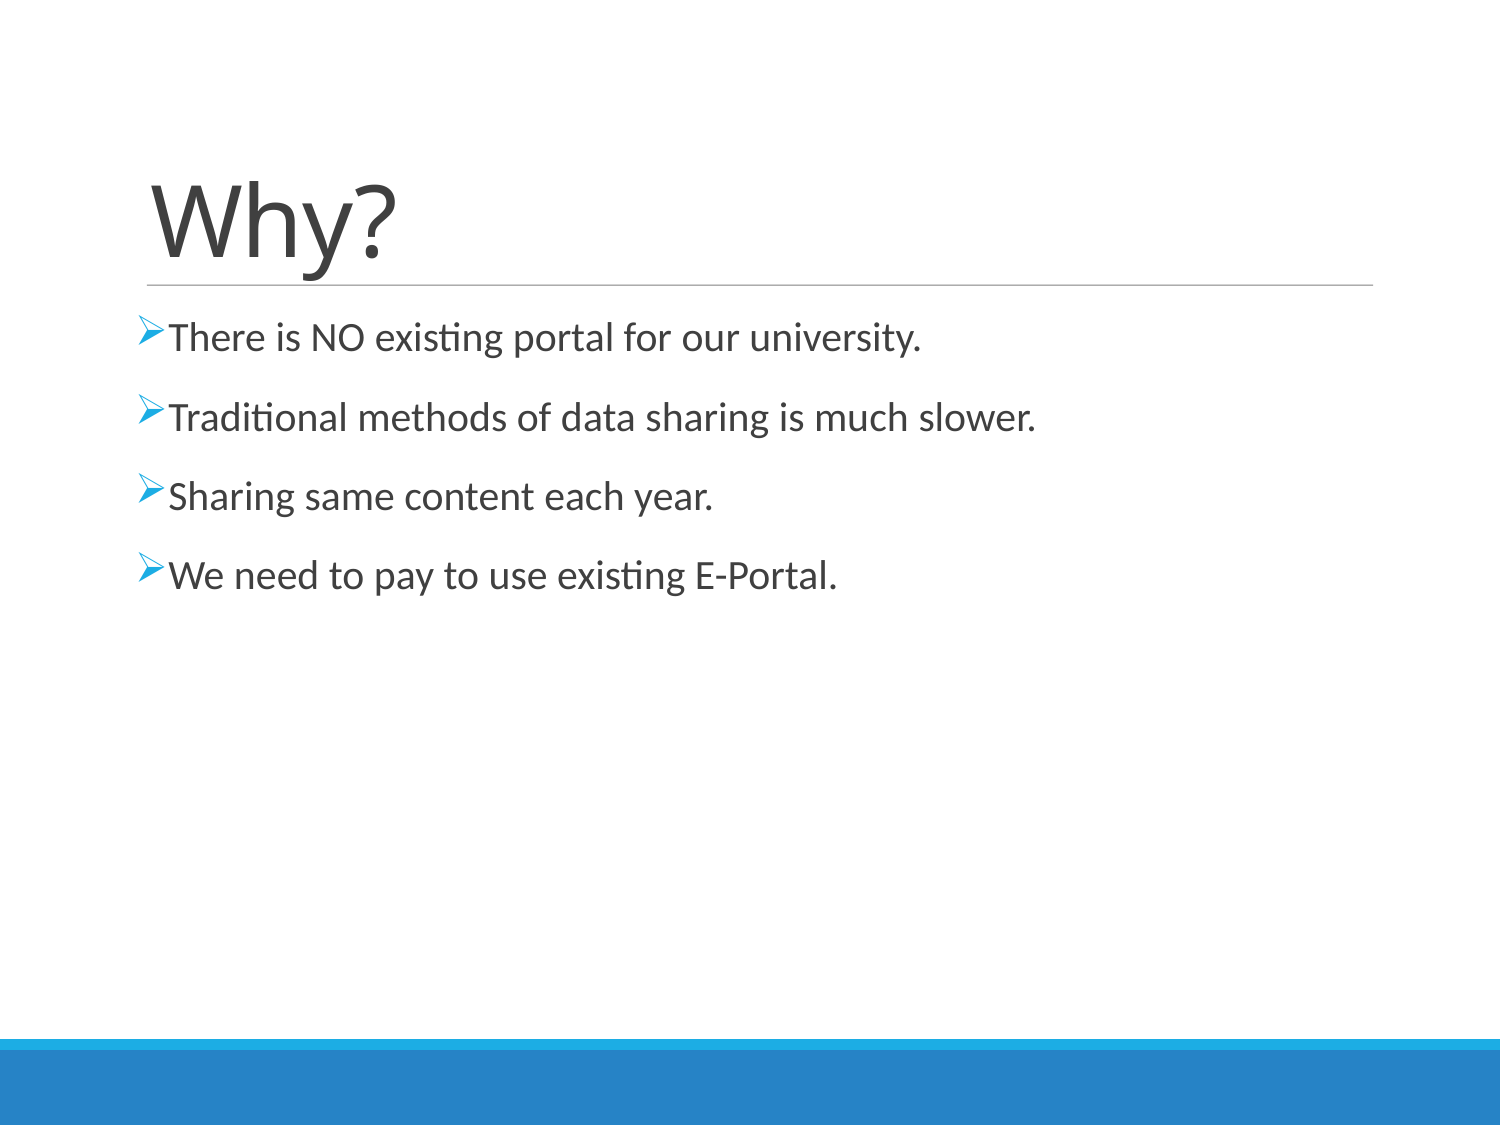

# Why?
There is NO existing portal for our university.
Traditional methods of data sharing is much slower.
Sharing same content each year.
We need to pay to use existing E-Portal.